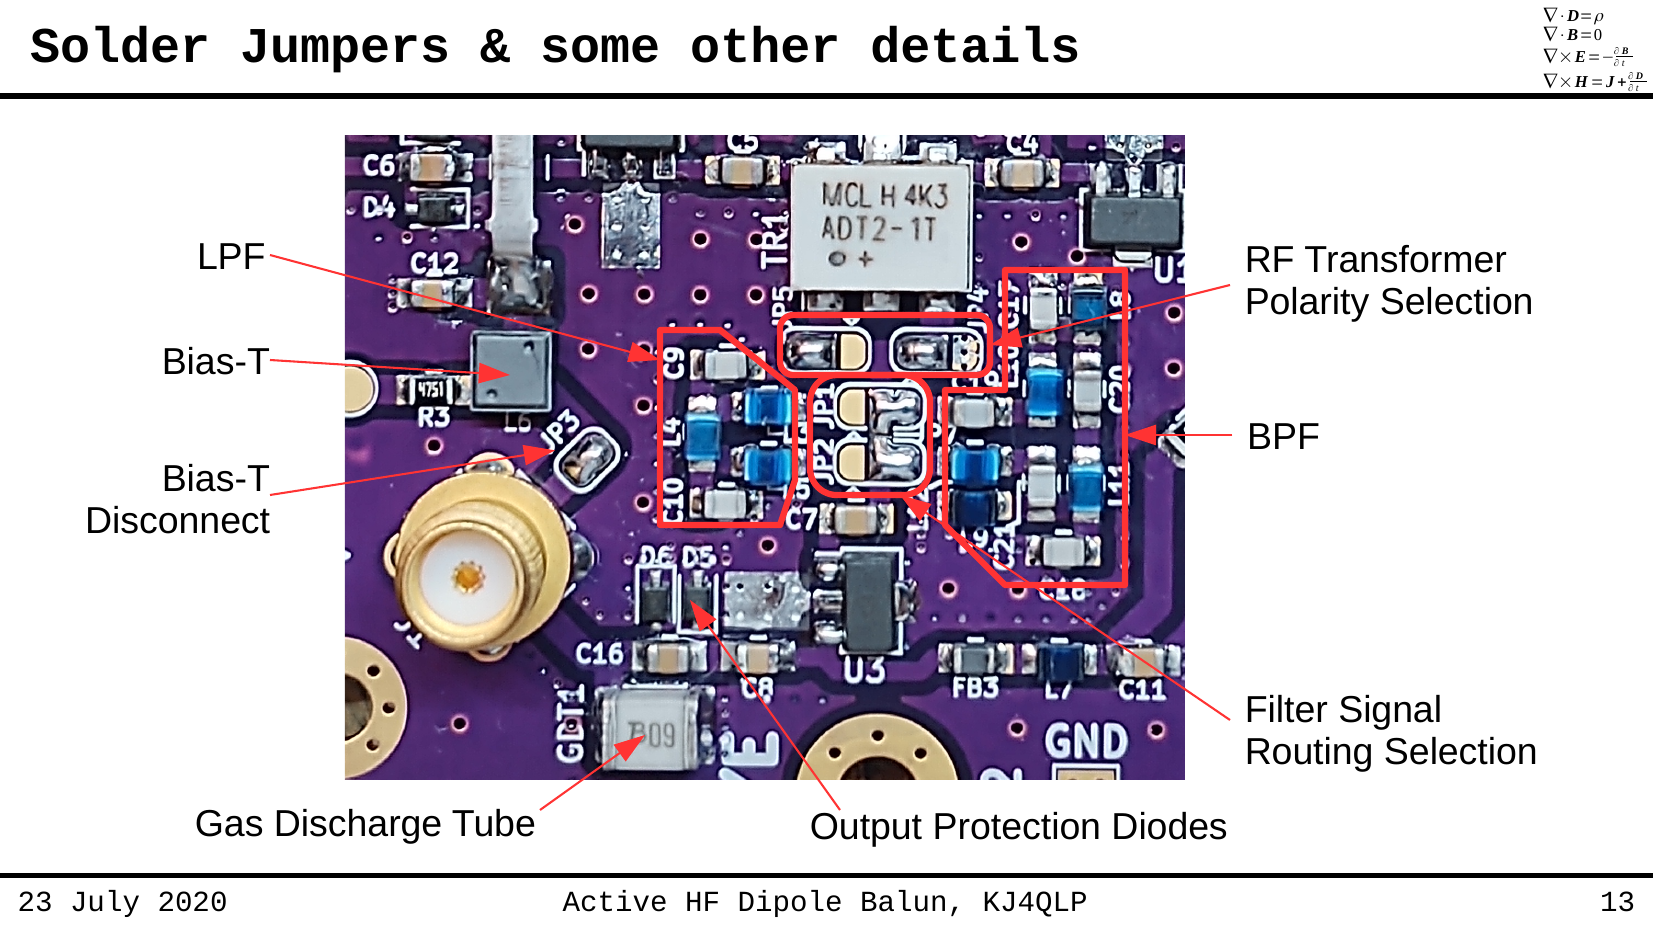

# Solder Jumpers & some other details
LPF
RF Transformer
Polarity Selection
Bias-T
BPF
Bias-T
Disconnect
Filter Signal
Routing Selection
Gas Discharge Tube
Output Protection Diodes
23 July 2020
Active HF Dipole Balun, KJ4QLP
13